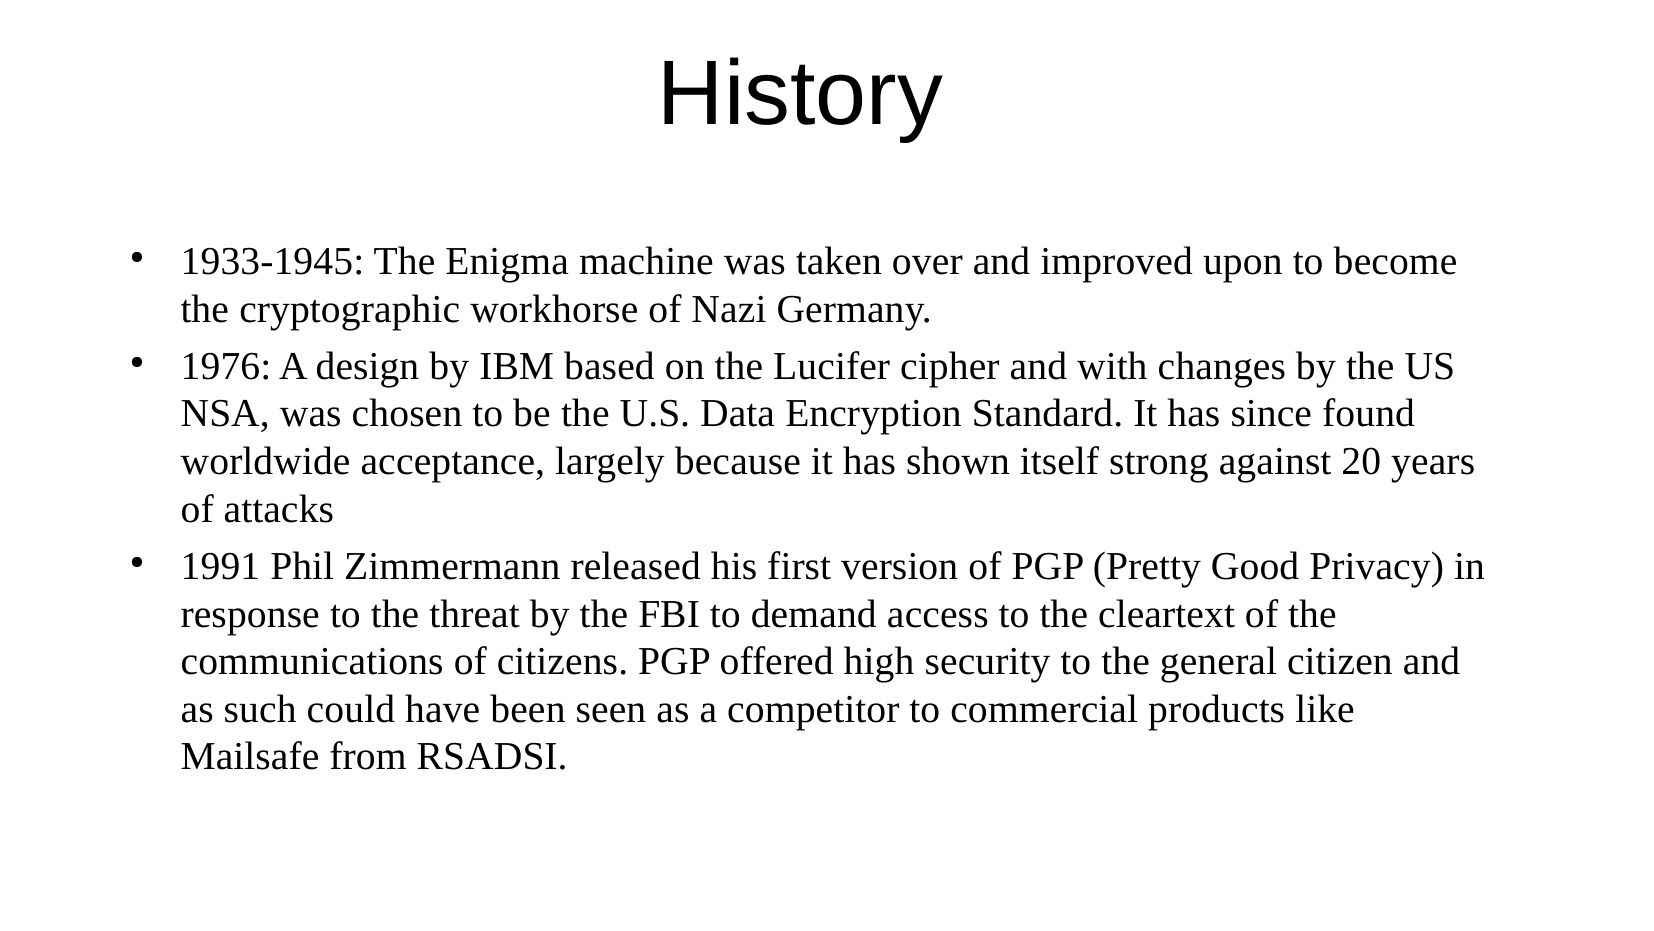

# History
1933-1945: The Enigma machine was taken over and improved upon to become the cryptographic workhorse of Nazi Germany.
1976: A design by IBM based on the Lucifer cipher and with changes by the US NSA, was chosen to be the U.S. Data Encryption Standard. It has since found worldwide acceptance, largely because it has shown itself strong against 20 years of attacks
1991 Phil Zimmermann released his first version of PGP (Pretty Good Privacy) in response to the threat by the FBI to demand access to the cleartext of the communications of citizens. PGP offered high security to the general citizen and as such could have been seen as a competitor to commercial products like Mailsafe from RSADSI.